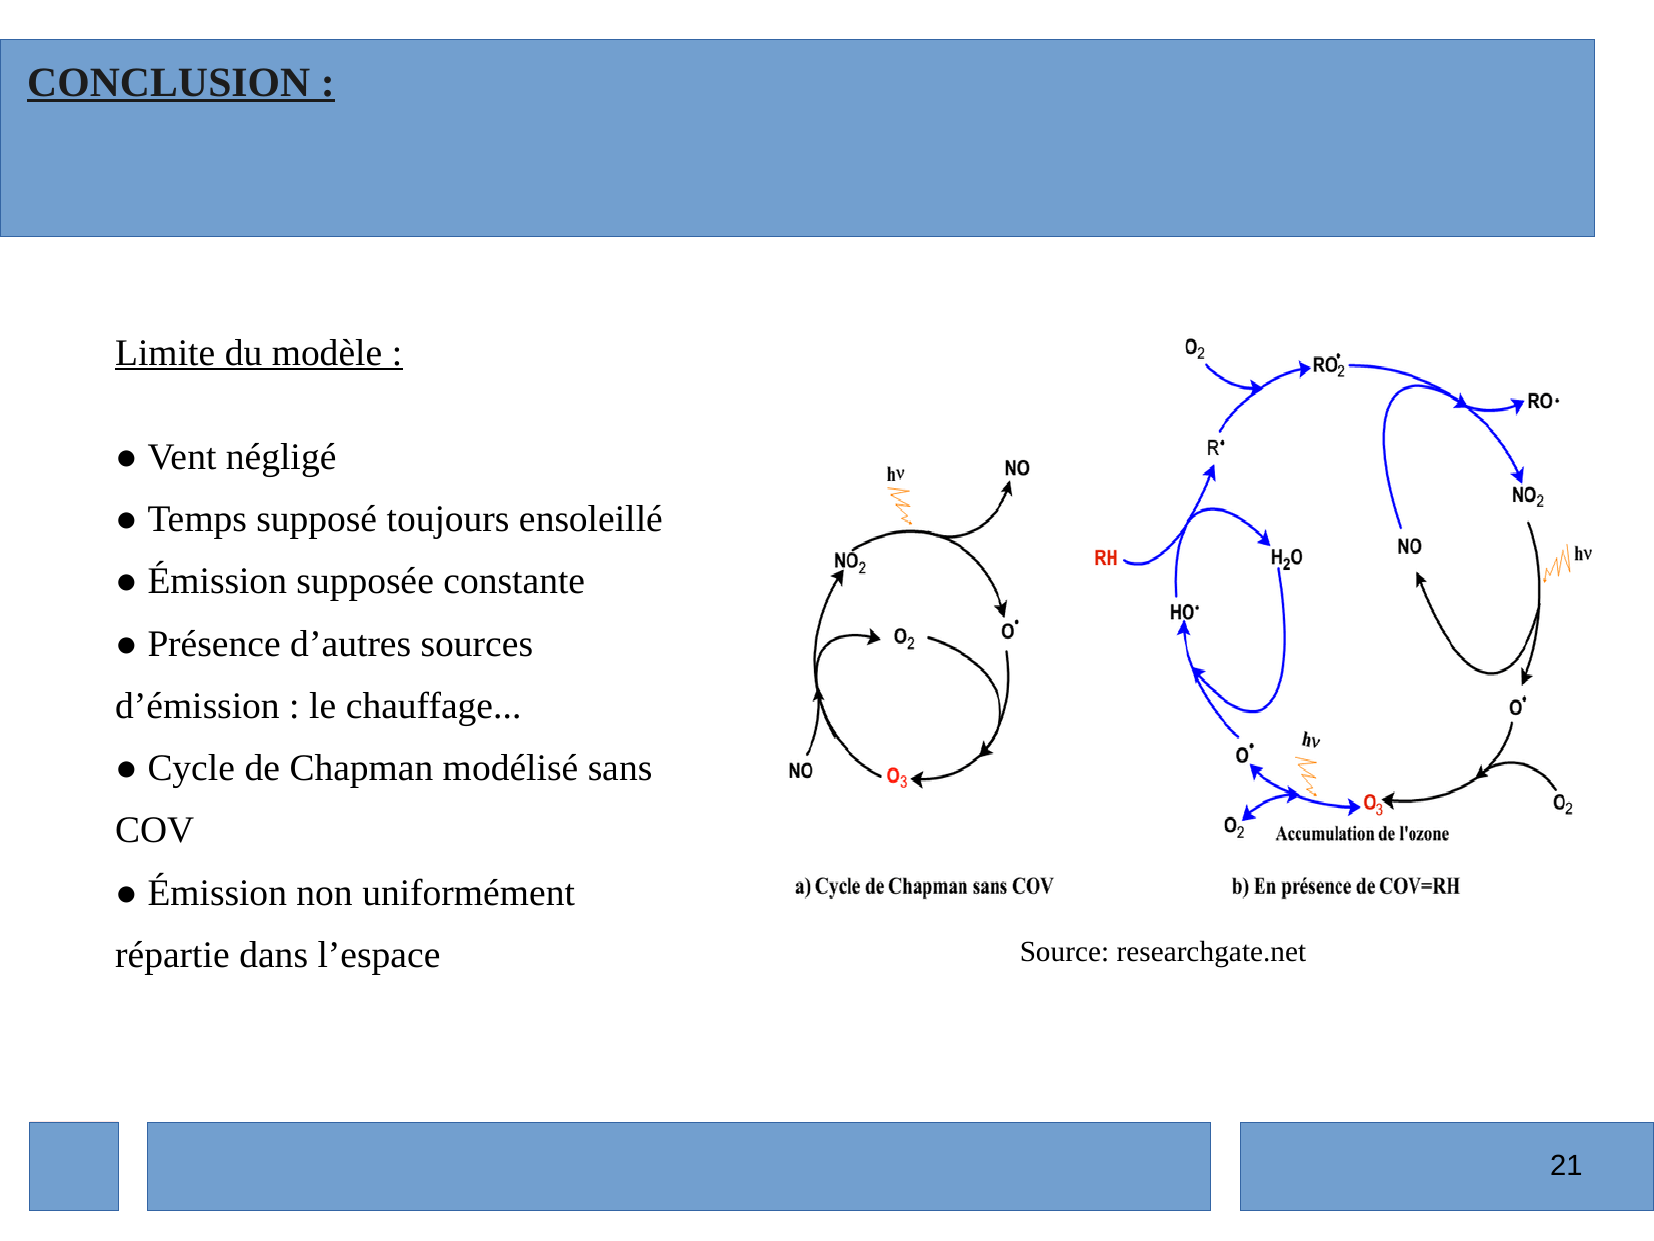

CONCLUSION :
Limite du modèle :
● Vent négligé
● Temps supposé toujours ensoleillé
● Émission supposée constante
● Présence d’autres sources d’émission : le chauffage...
● Cycle de Chapman modélisé sans COV
● Émission non uniformément répartie dans l’espace
Source: researchgate.net
21